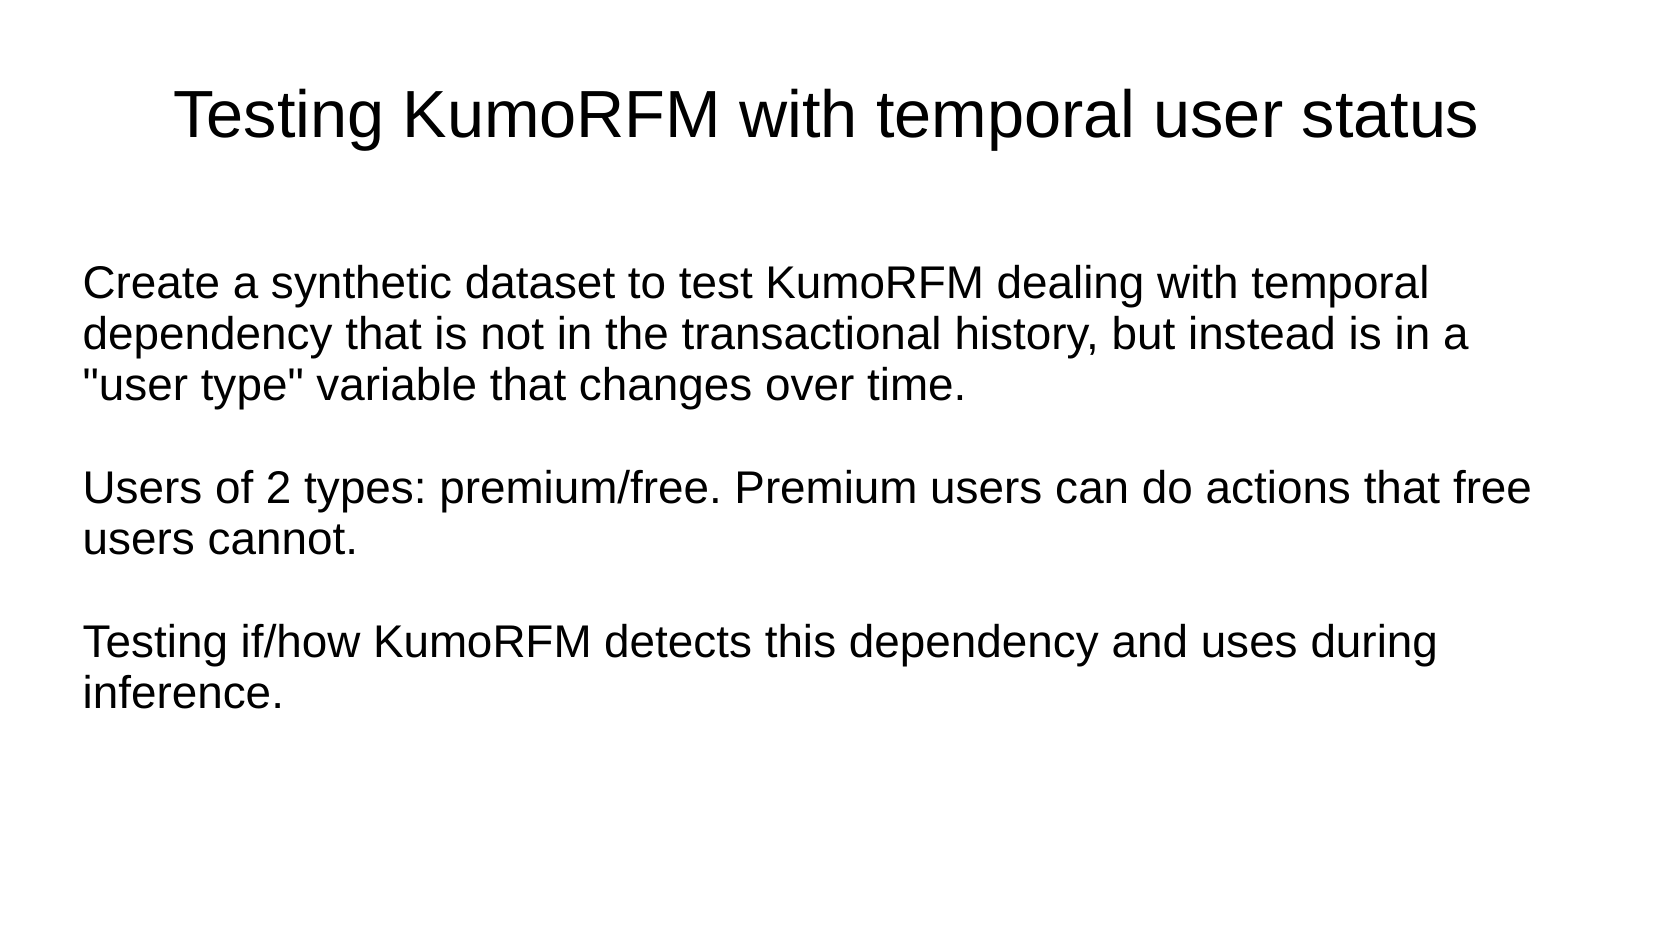

# Testing KumoRFM with temporal user status
Create a synthetic dataset to test KumoRFM dealing with temporal dependency that is not in the transactional history, but instead is in a "user type" variable that changes over time.
Users of 2 types: premium/free. Premium users can do actions that free users cannot.
Testing if/how KumoRFM detects this dependency and uses during inference.